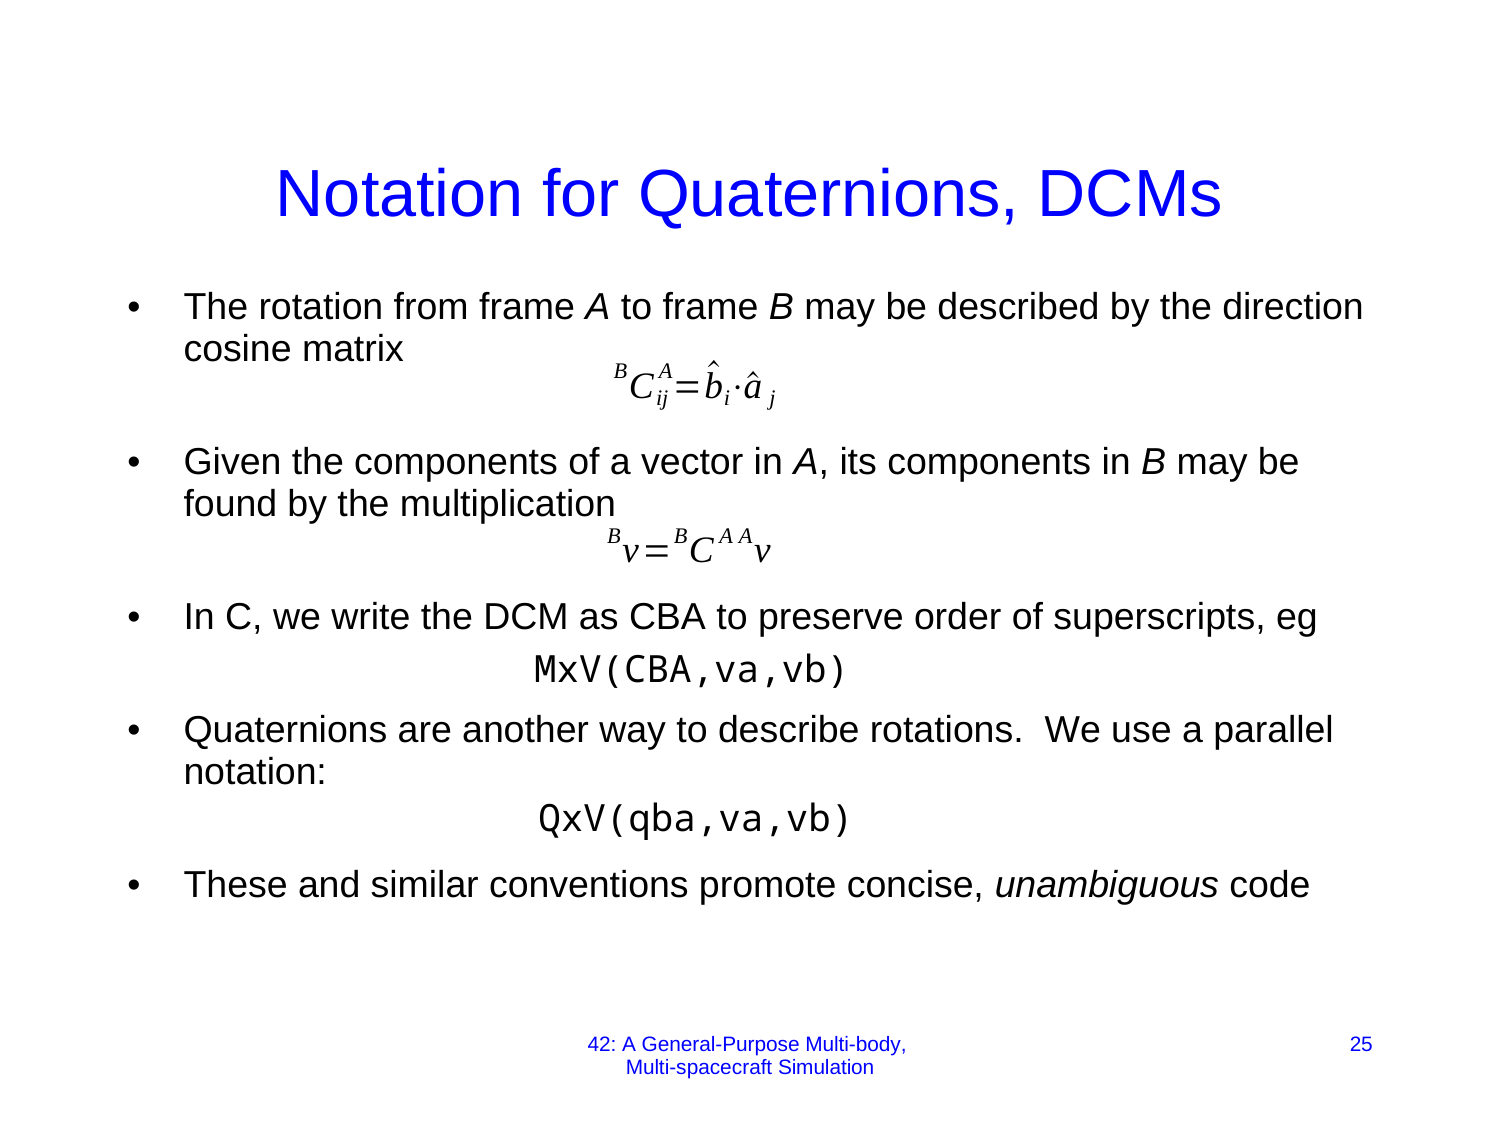

# Notation for Quaternions, DCMs
The rotation from frame A to frame B may be described by the direction cosine matrix
Given the components of a vector in A, its components in B may be found by the multiplication
In C, we write the DCM as CBA to preserve order of superscripts, eg
Quaternions are another way to describe rotations. We use a parallel notation:
These and similar conventions promote concise, unambiguous code
MxV(CBA,va,vb)
QxV(qba,va,vb)
42: The Mostly Harmless Simulation
25